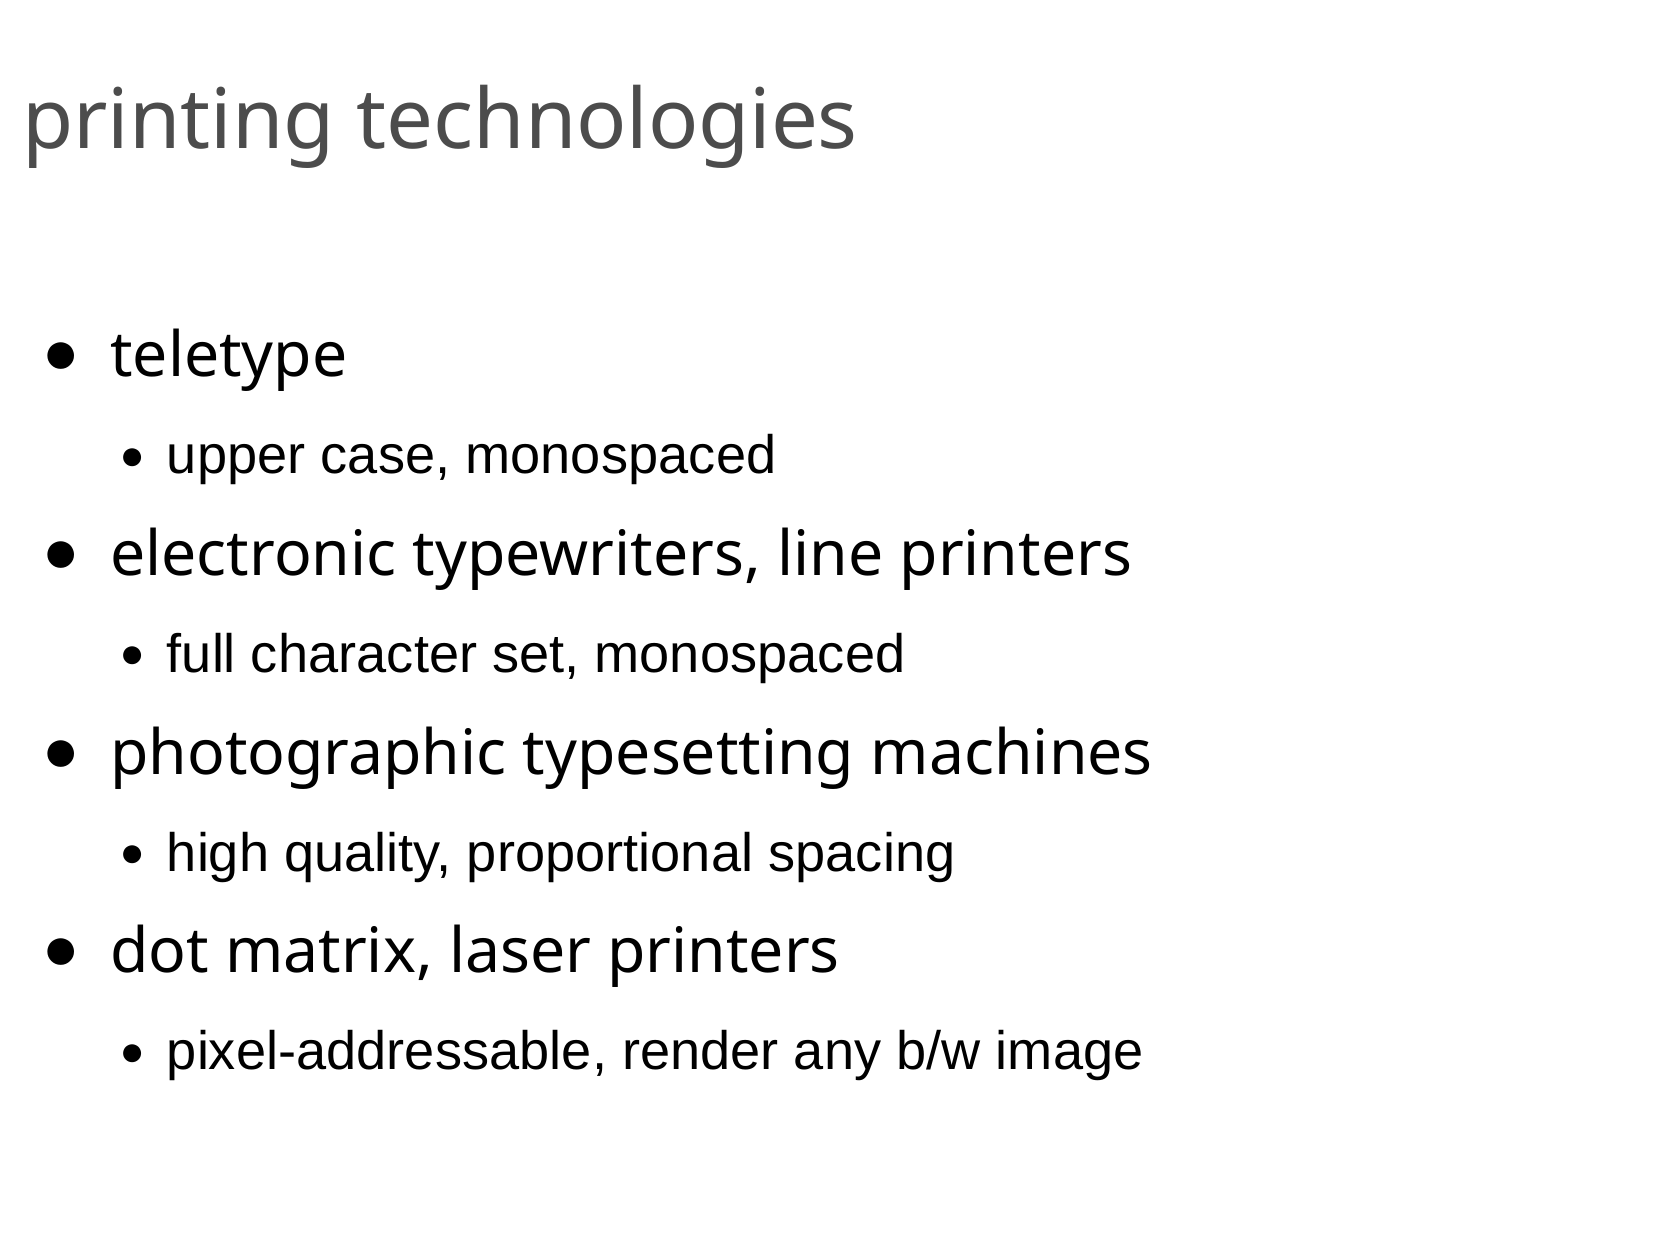

# printing technologies
teletype
upper case, monospaced
electronic typewriters, line printers
full character set, monospaced
photographic typesetting machines
high quality, proportional spacing
dot matrix, laser printers
pixel-addressable, render any b/w image